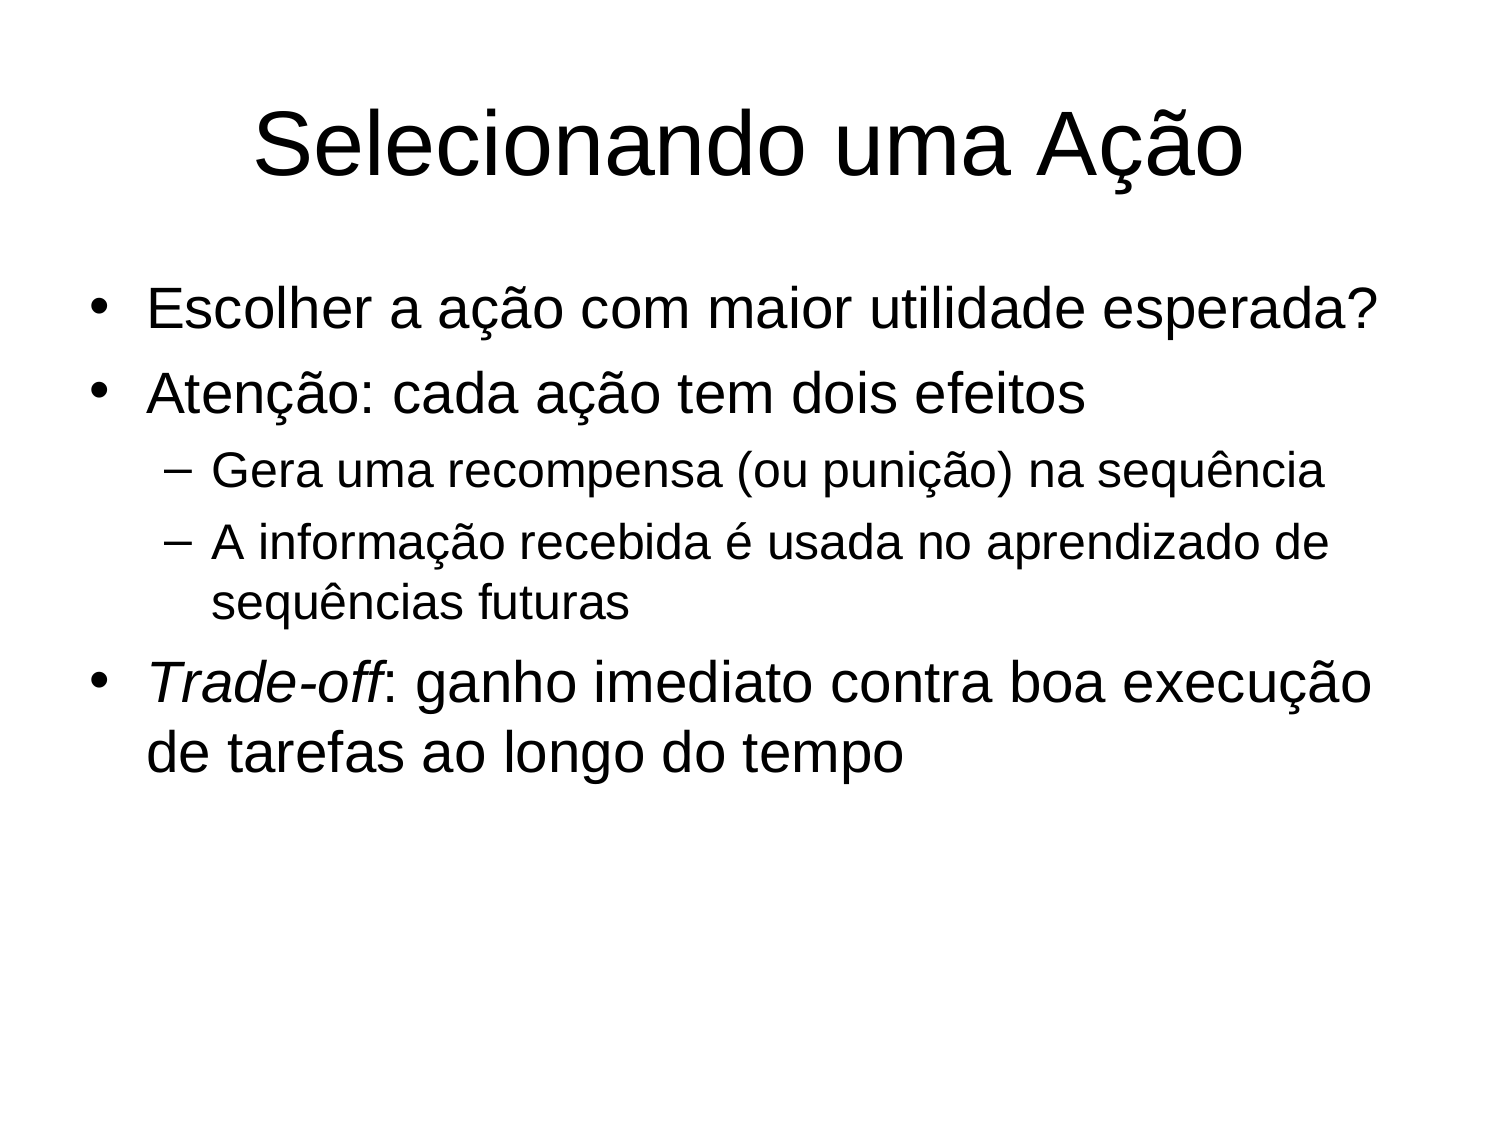

# Selecionando uma Ação
Escolher a ação com maior utilidade esperada?
Atenção: cada ação tem dois efeitos
Gera uma recompensa (ou punição) na sequência
A informação recebida é usada no aprendizado de sequências futuras
Trade-off: ganho imediato contra boa execução de tarefas ao longo do tempo